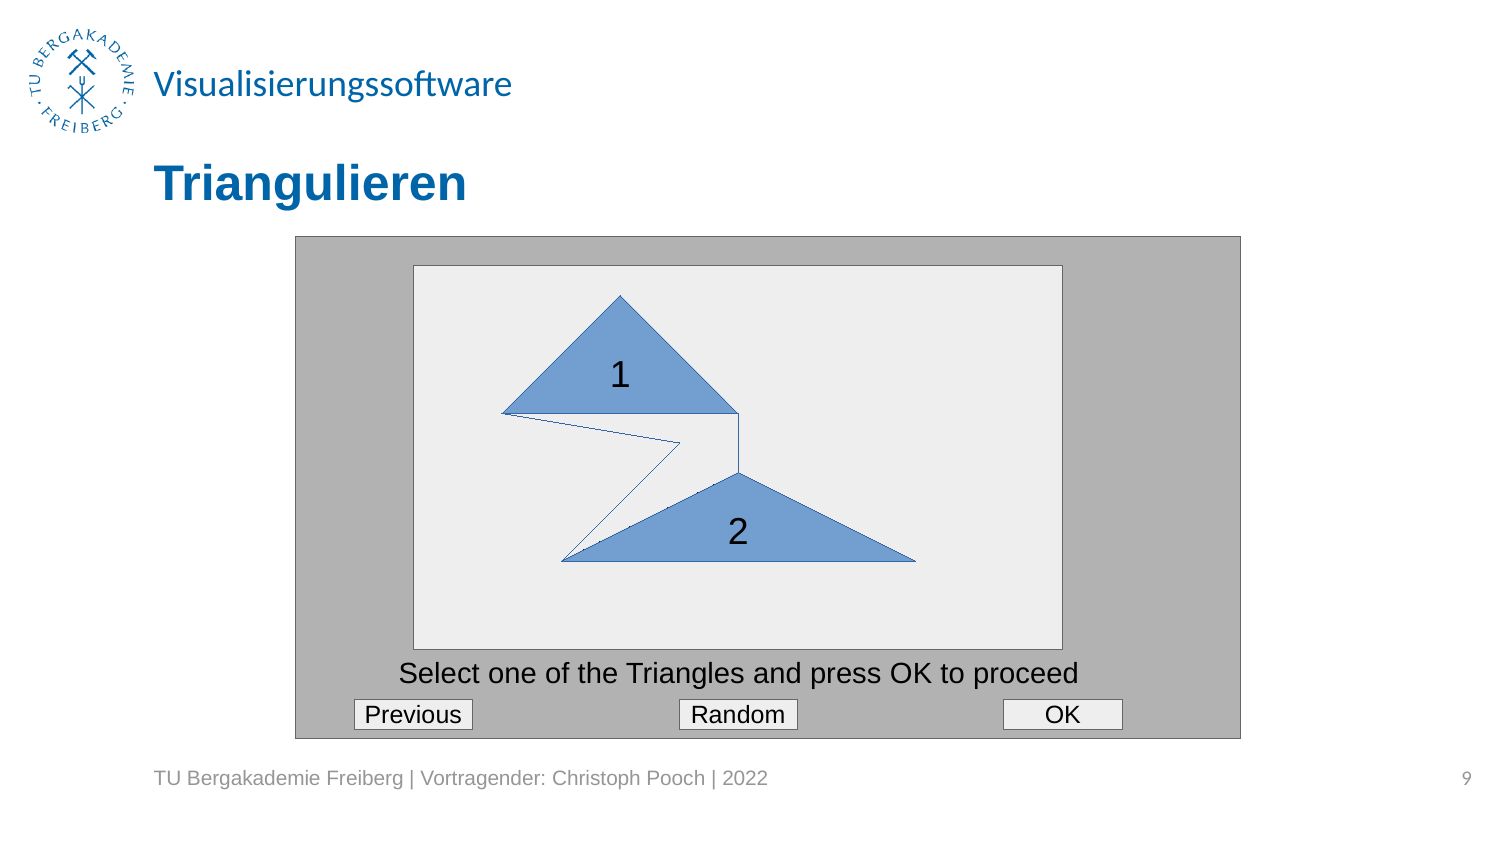

# Visualisierungssoftware
Triangulieren
1
2
Select one of the Triangles and press OK to proceed
Previous
Random
OK
TU Bergakademie Freiberg | Vortragender: Christoph Pooch | 2022